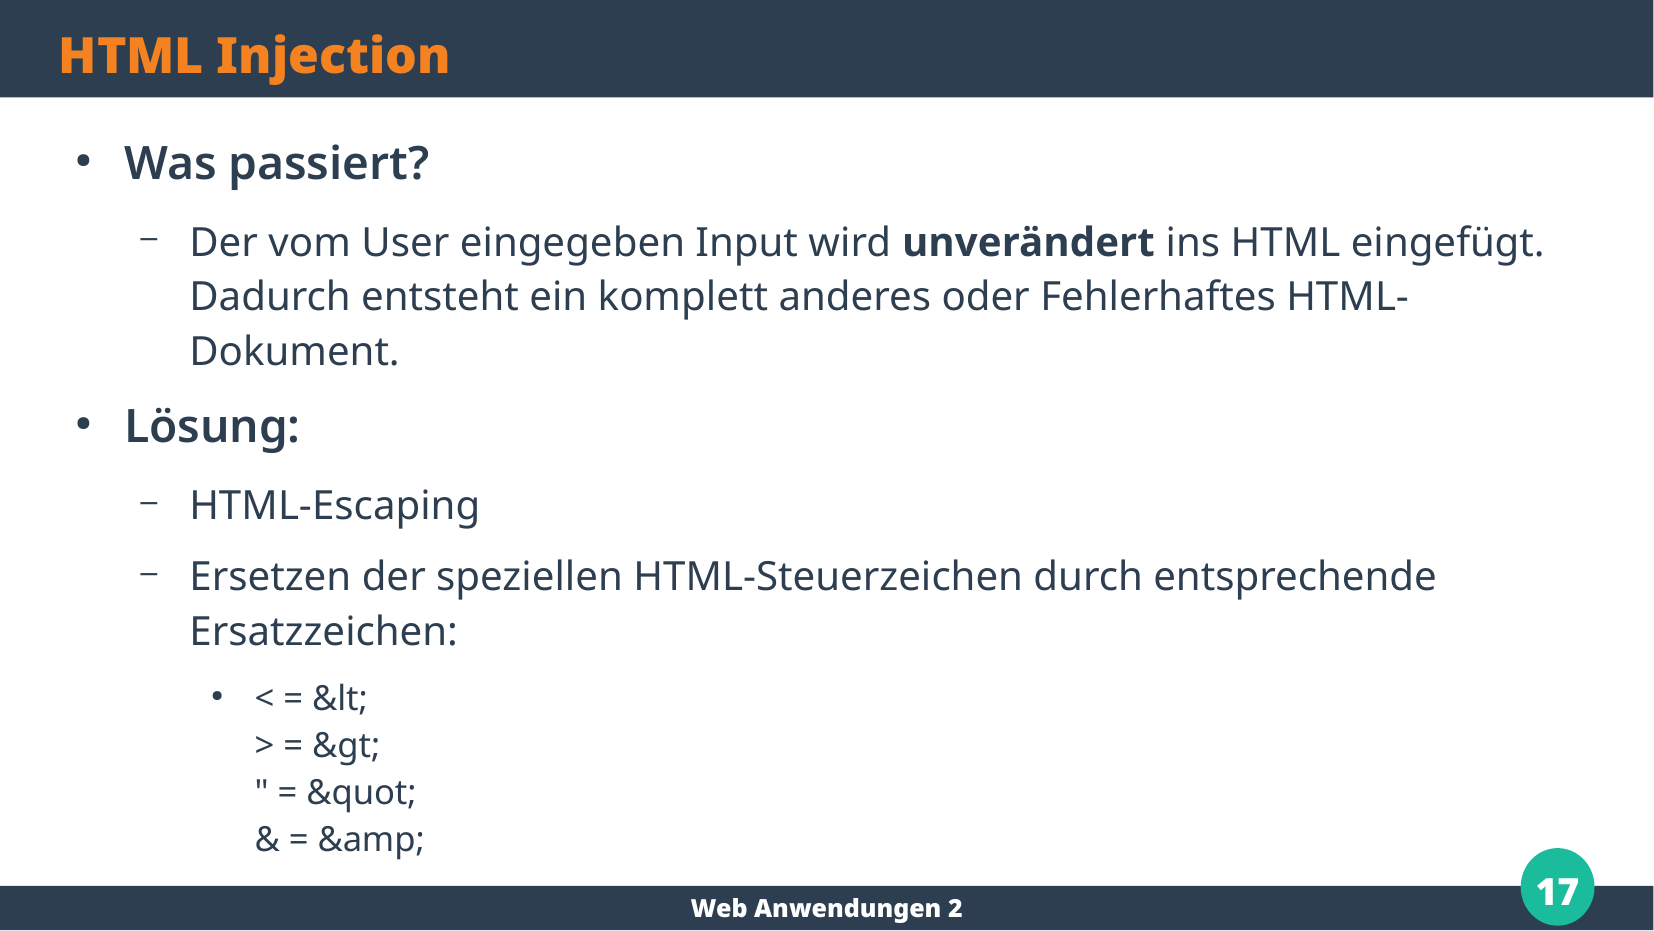

# HTML Injection
Was passiert?
Der vom User eingegeben Input wird unverändert ins HTML eingefügt. Dadurch entsteht ein komplett anderes oder Fehlerhaftes HTML-Dokument.
Lösung:
HTML-Escaping
Ersetzen der speziellen HTML-Steuerzeichen durch entsprechende Ersatzzeichen:
< = &lt;
> = &gt;
" = &quot;
& = &amp;
17